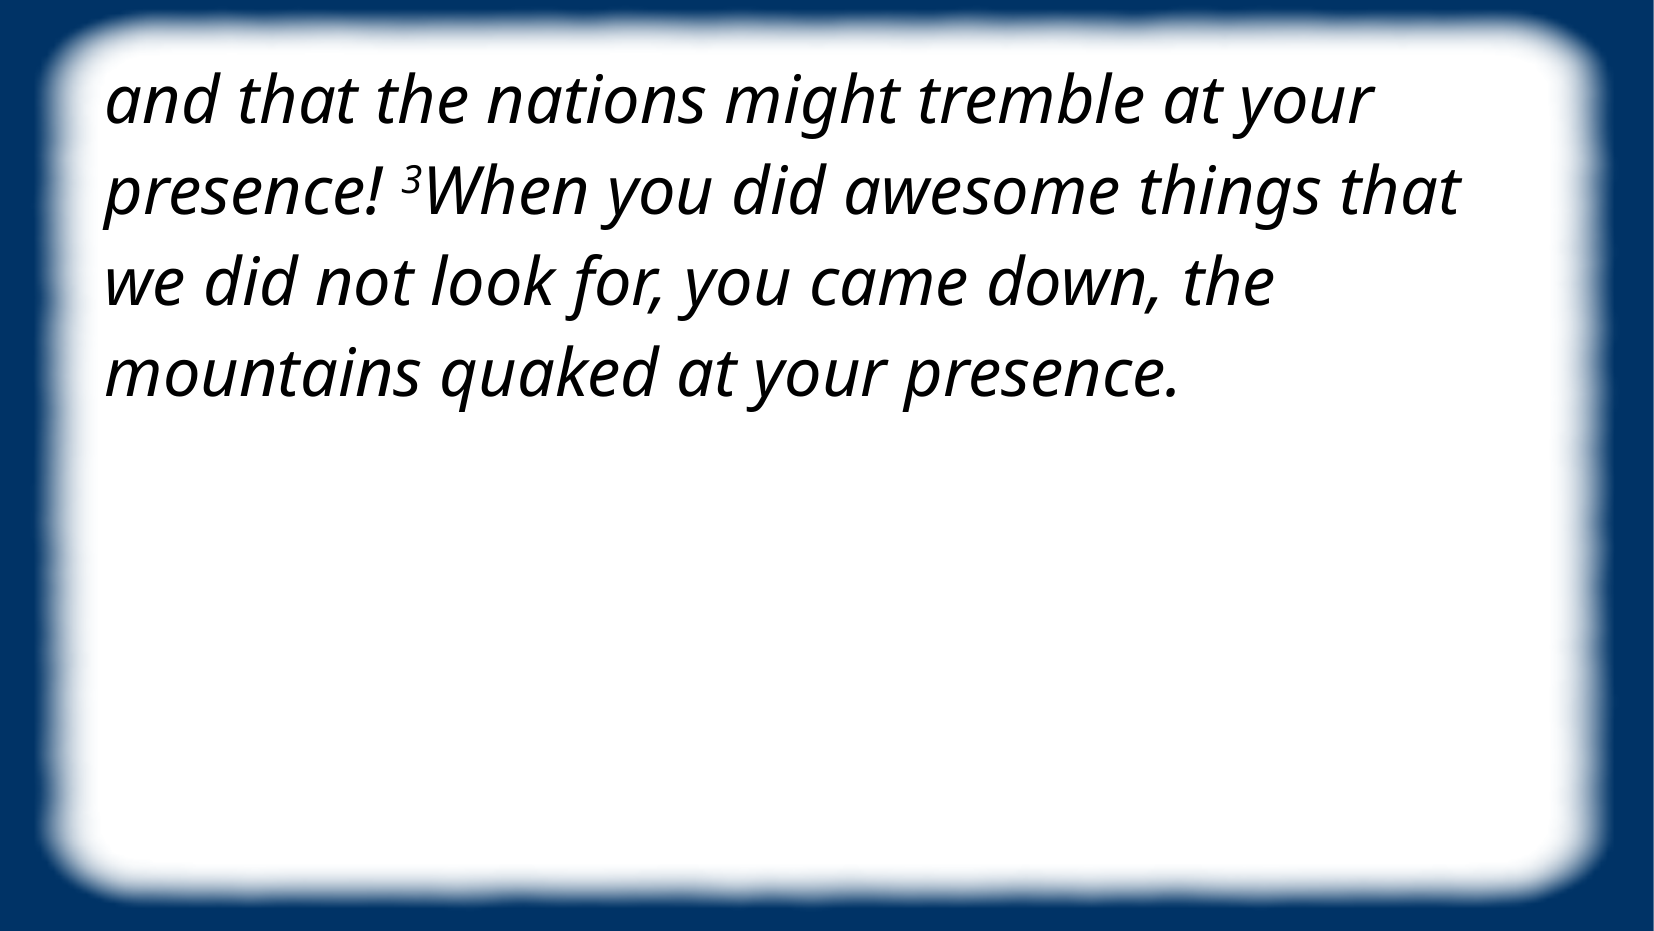

and that the nations might tremble at your presence! 3When you did awesome things that we did not look for, you came down, the mountains quaked at your presence.